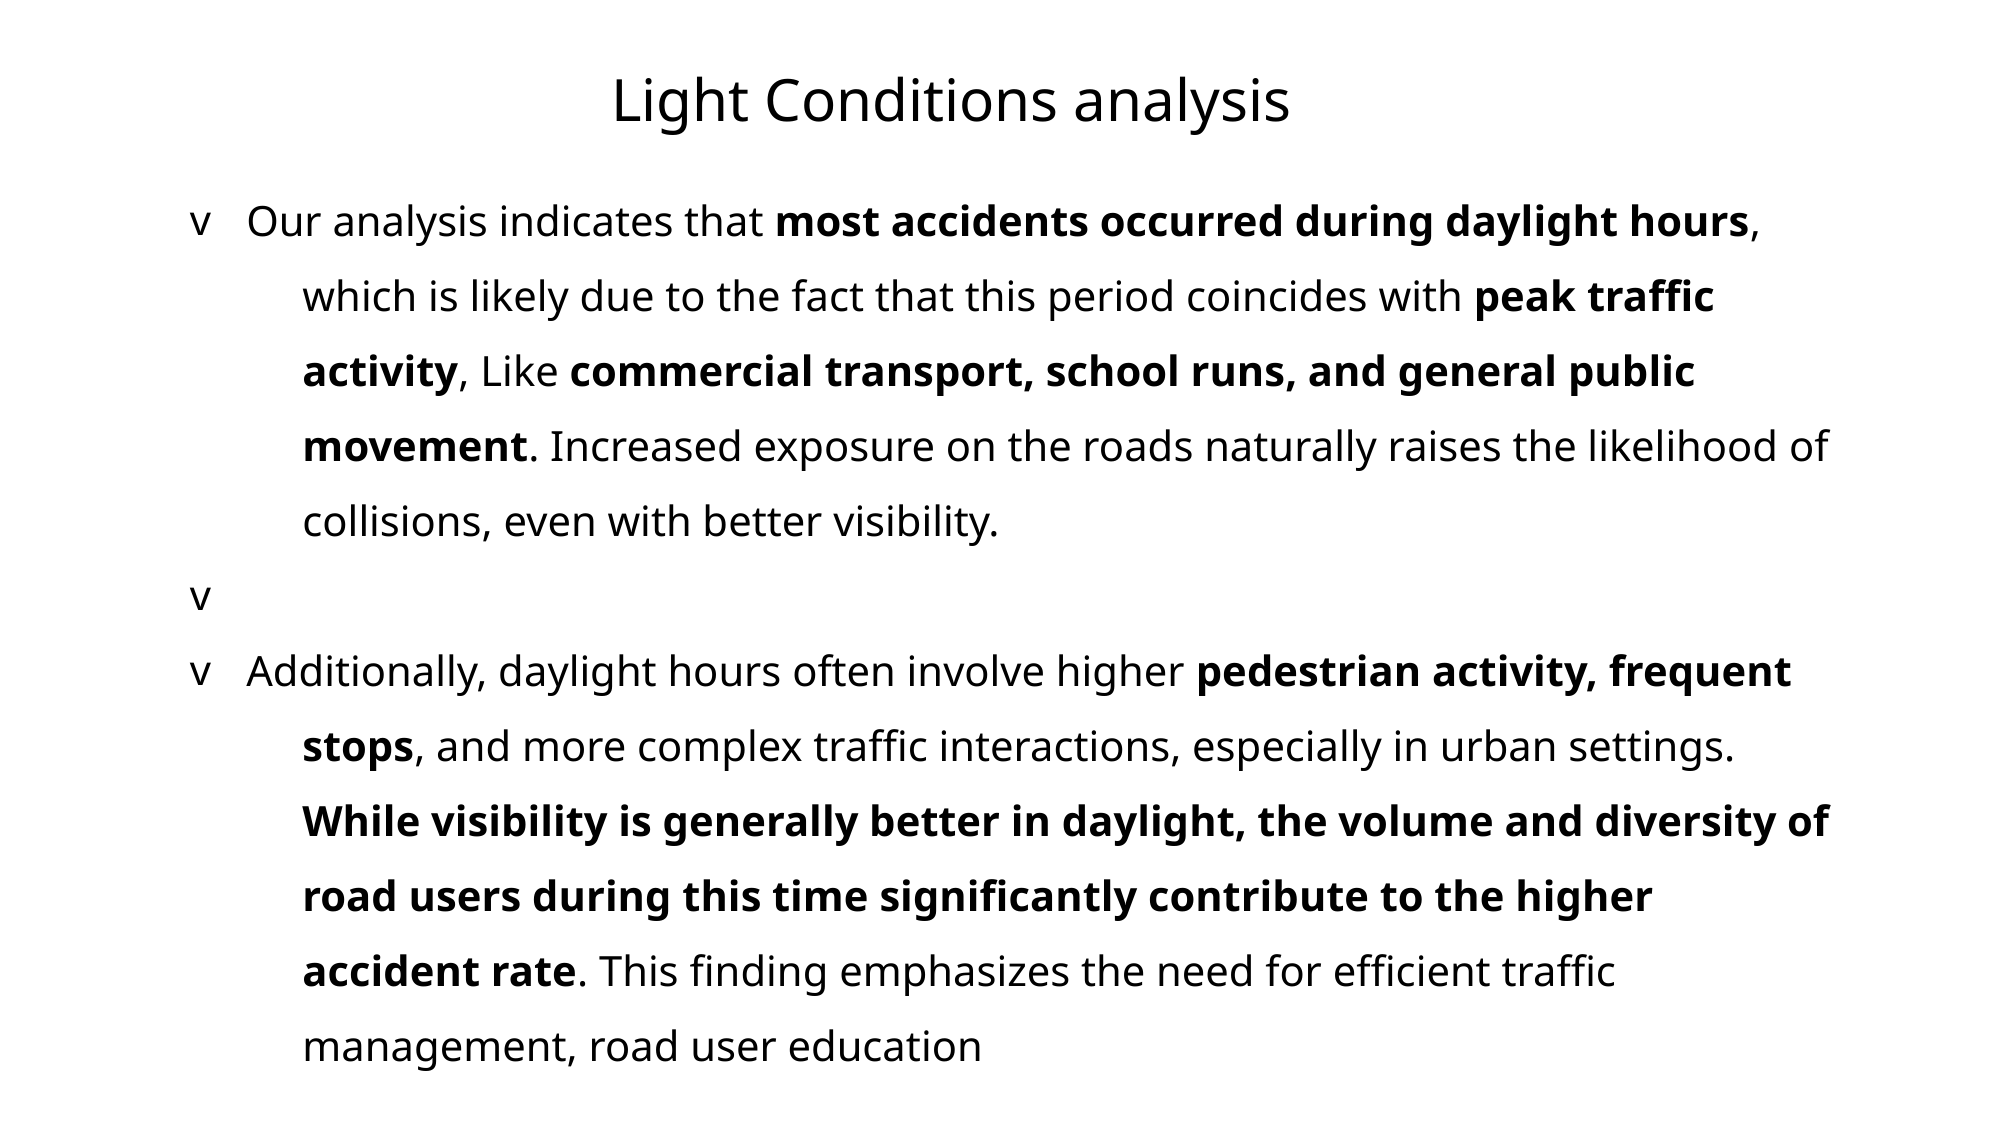

Light Conditions analysis
Our analysis indicates that most accidents occurred during daylight hours, which is likely due to the fact that this period coincides with peak traffic activity, Like commercial transport, school runs, and general public movement. Increased exposure on the roads naturally raises the likelihood of collisions, even with better visibility.
Additionally, daylight hours often involve higher pedestrian activity, frequent stops, and more complex traffic interactions, especially in urban settings. While visibility is generally better in daylight, the volume and diversity of road users during this time significantly contribute to the higher accident rate. This finding emphasizes the need for efficient traffic management, road user education